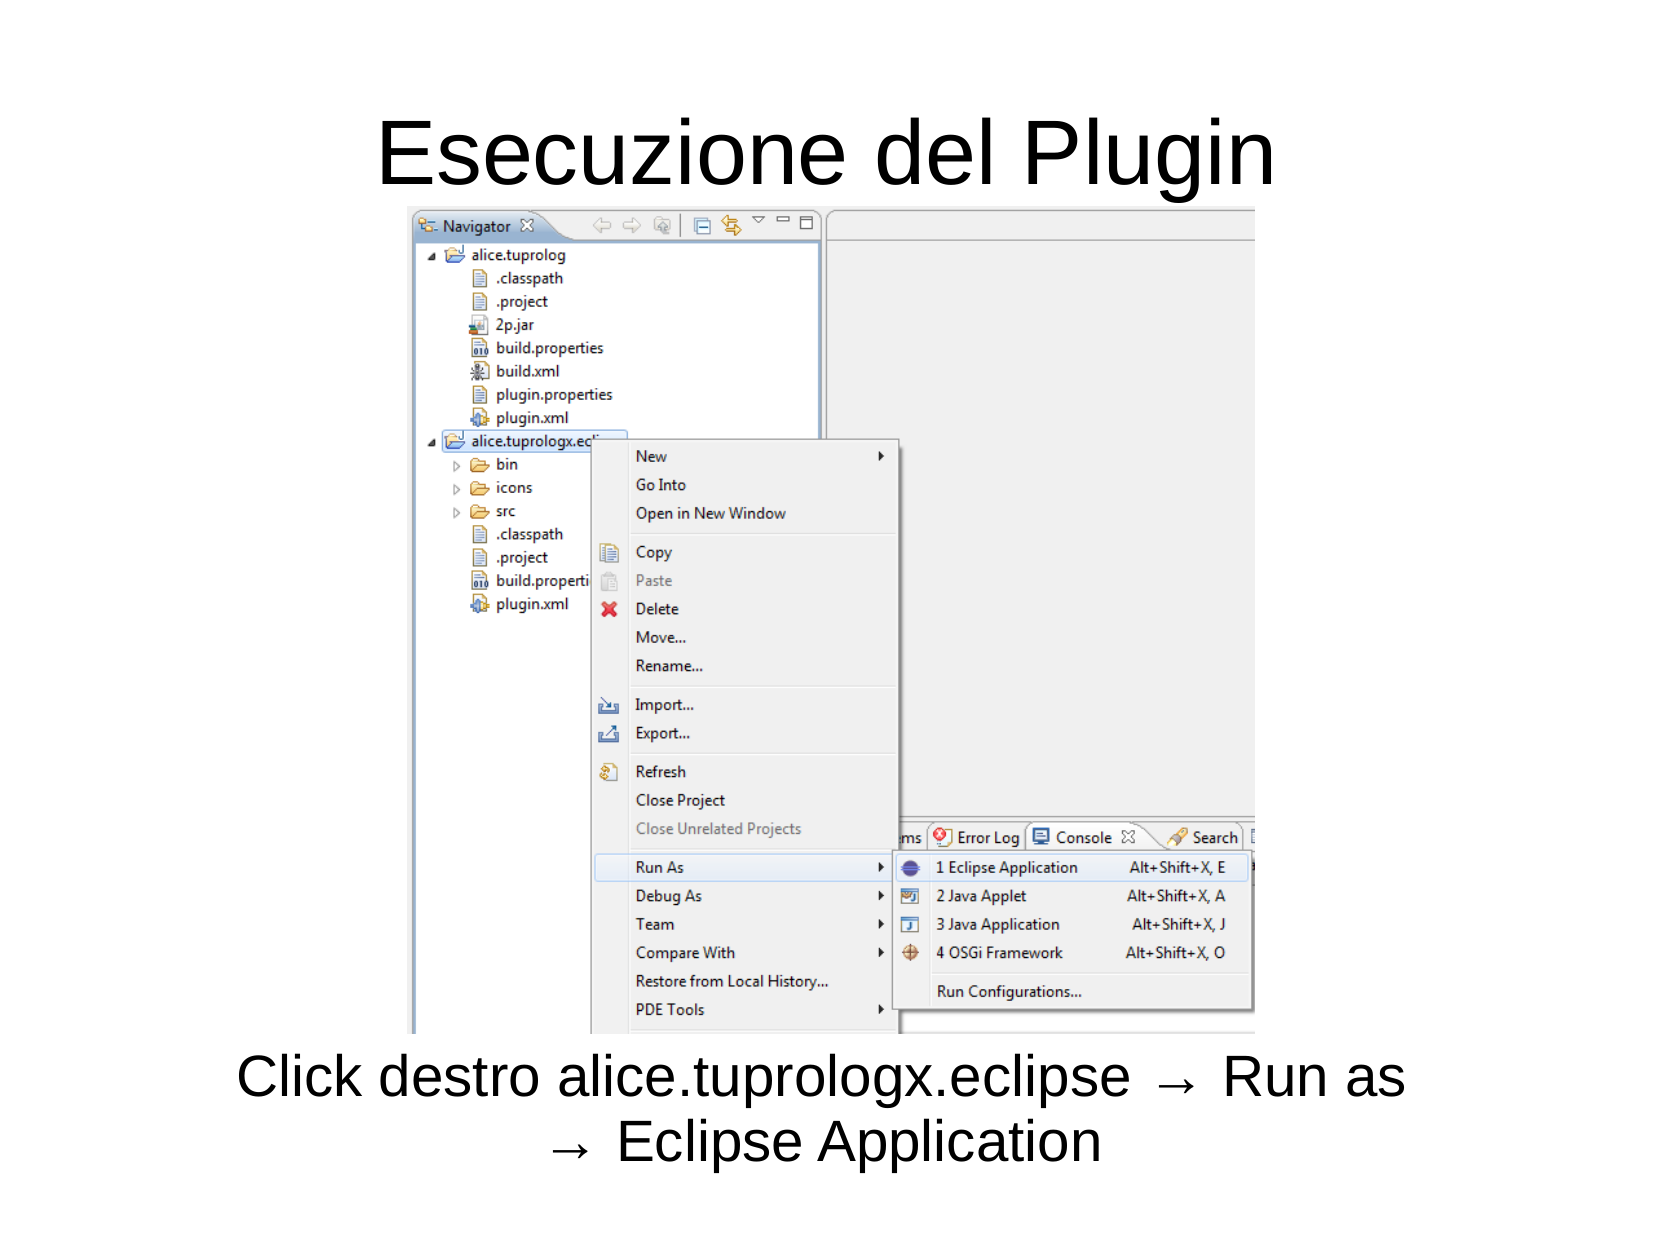

# Esecuzione del Plugin
Click destro alice.tuprologx.eclipse → Run as
→ Eclipse Application